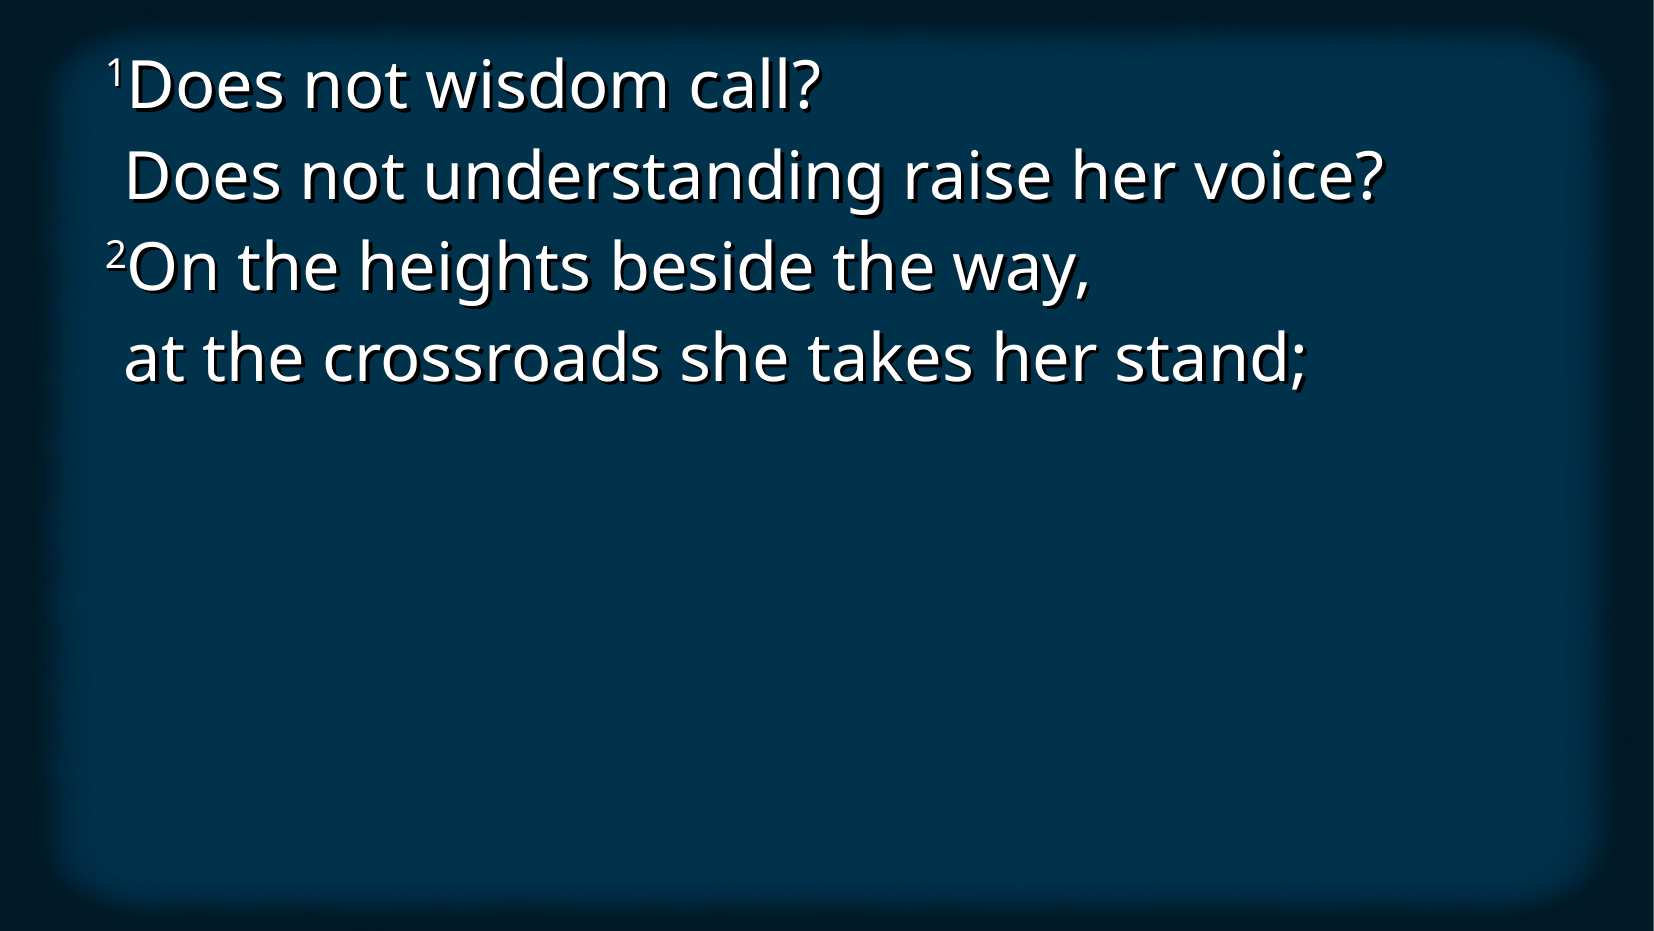

1Does not wisdom call?
Does not understanding raise her voice?
2On the heights beside the way,
at the crossroads she takes her stand;